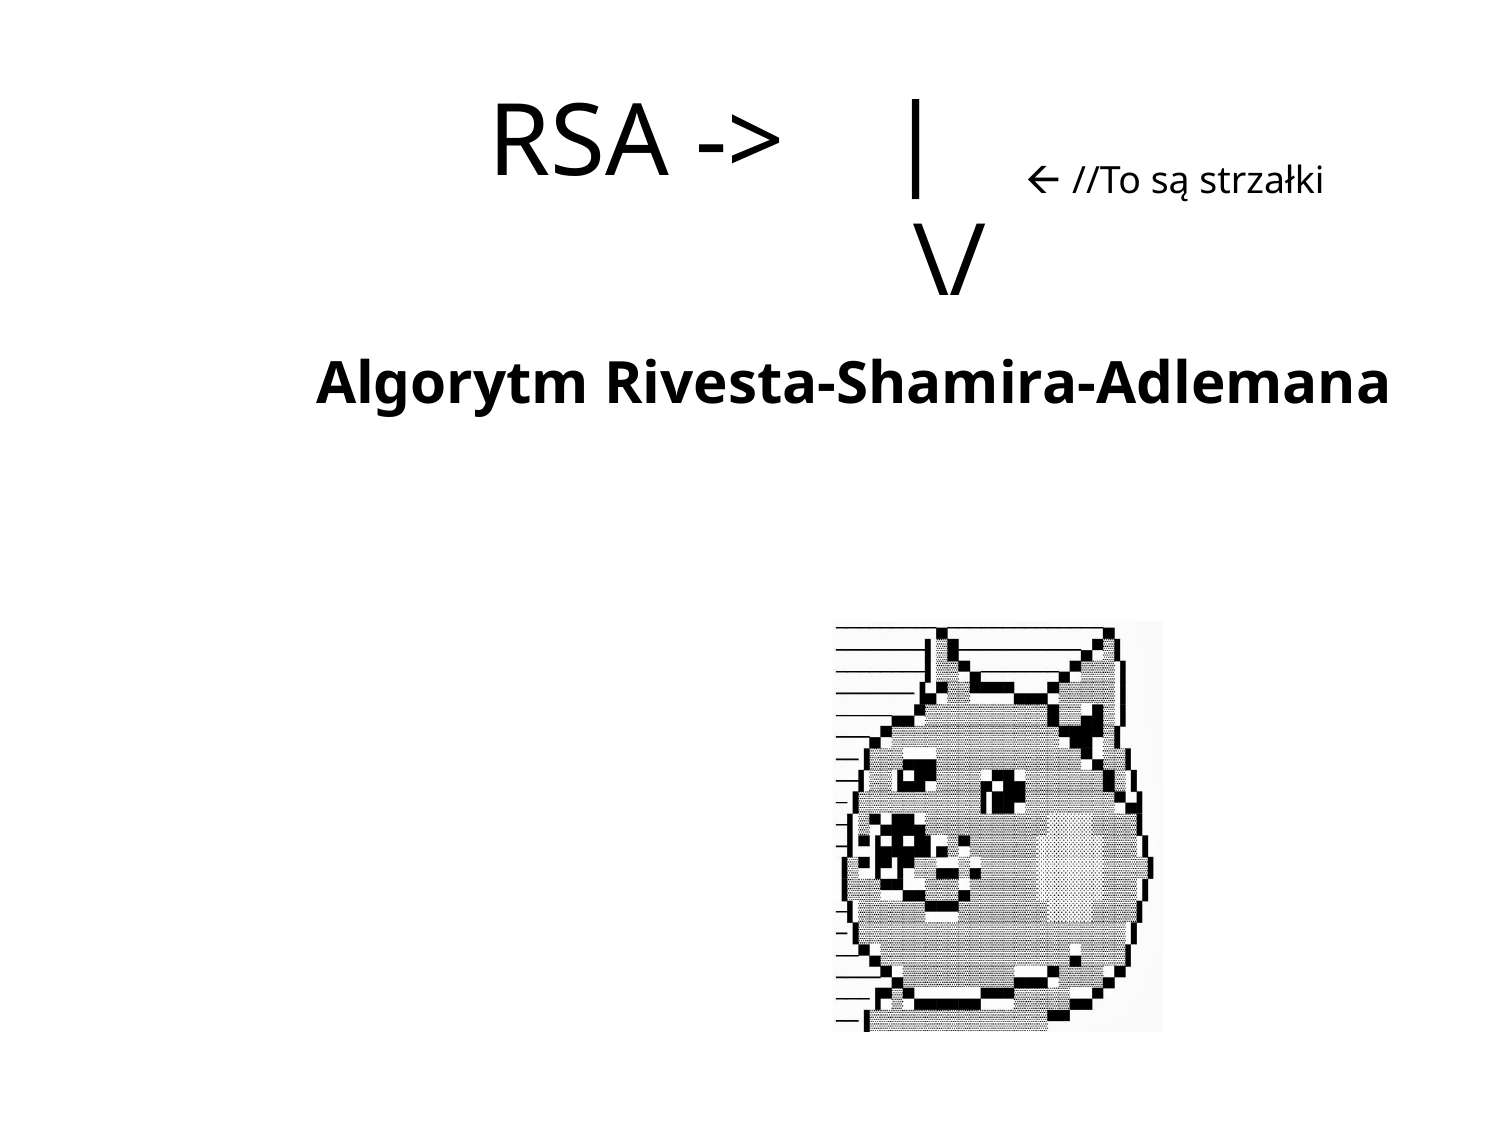

# RSA -> | \/
 //To są strzałki
Algorytm Rivesta-Shamira-Adlemana